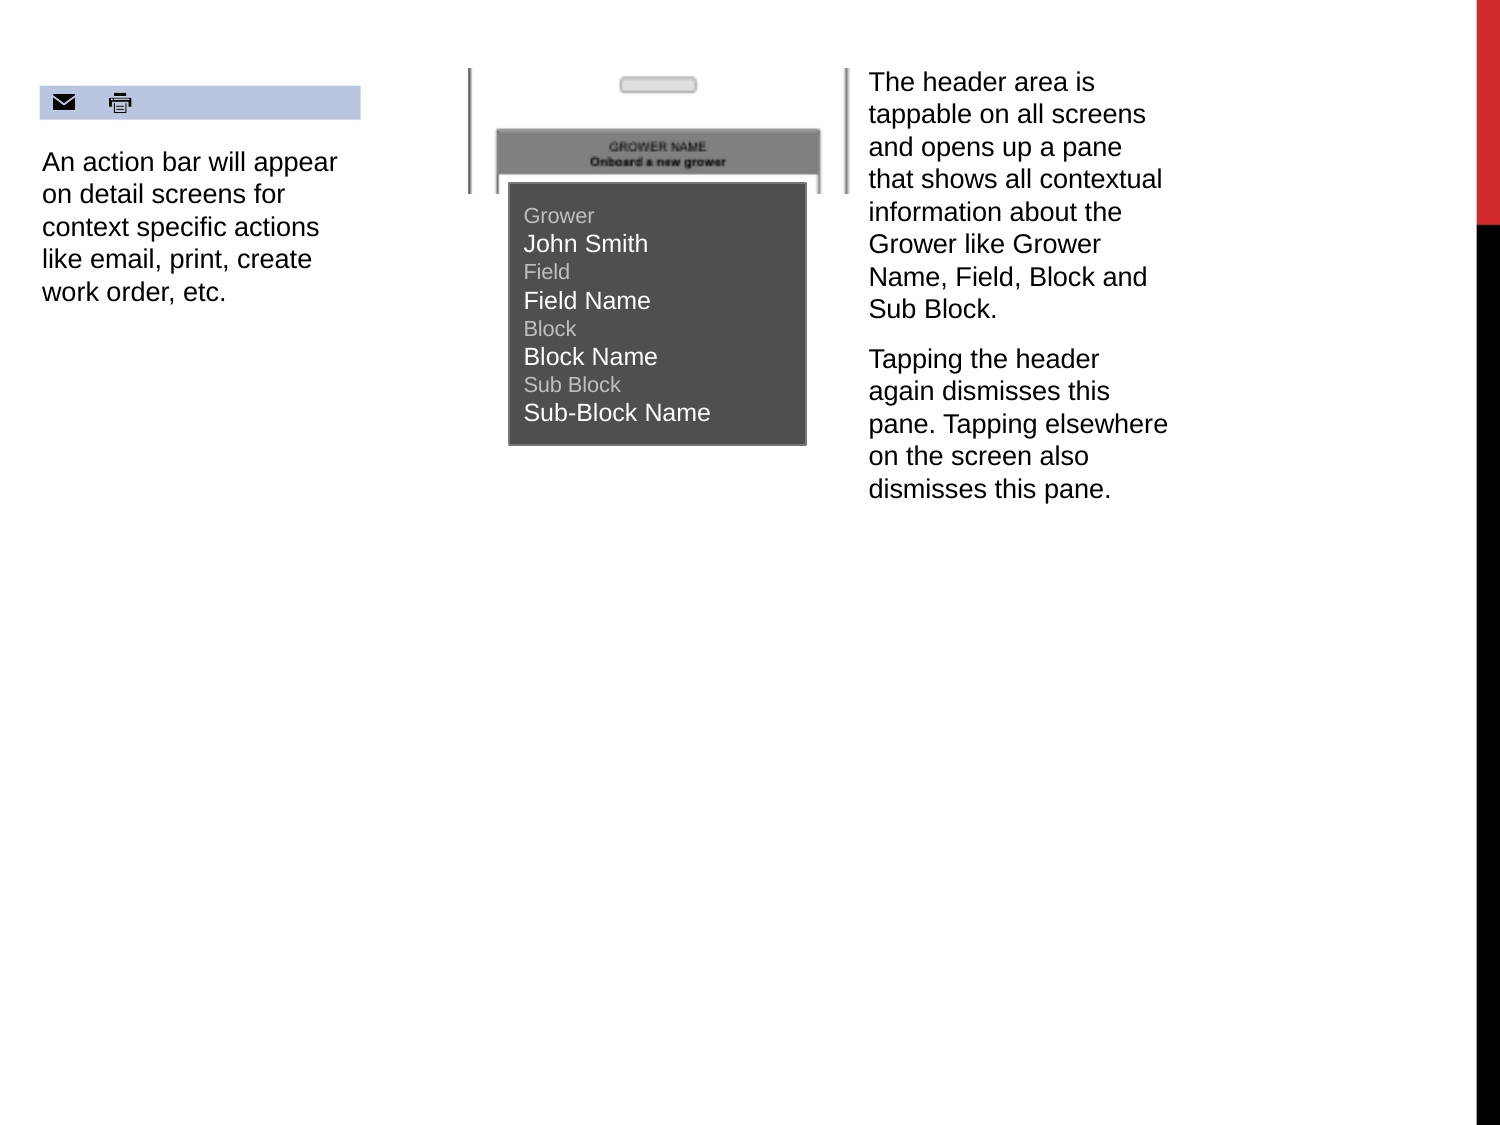

The header area is tappable on all screens and opens up a pane that shows all contextual information about the Grower like Grower Name, Field, Block and Sub Block.
Tapping the header again dismisses this pane. Tapping elsewhere on the screen also dismisses this pane.
Grower
John Smith
Field
Field Name
Block
Block Name
Sub Block
Sub-Block Name
An action bar will appear on detail screens for context specific actions like email, print, create work order, etc.